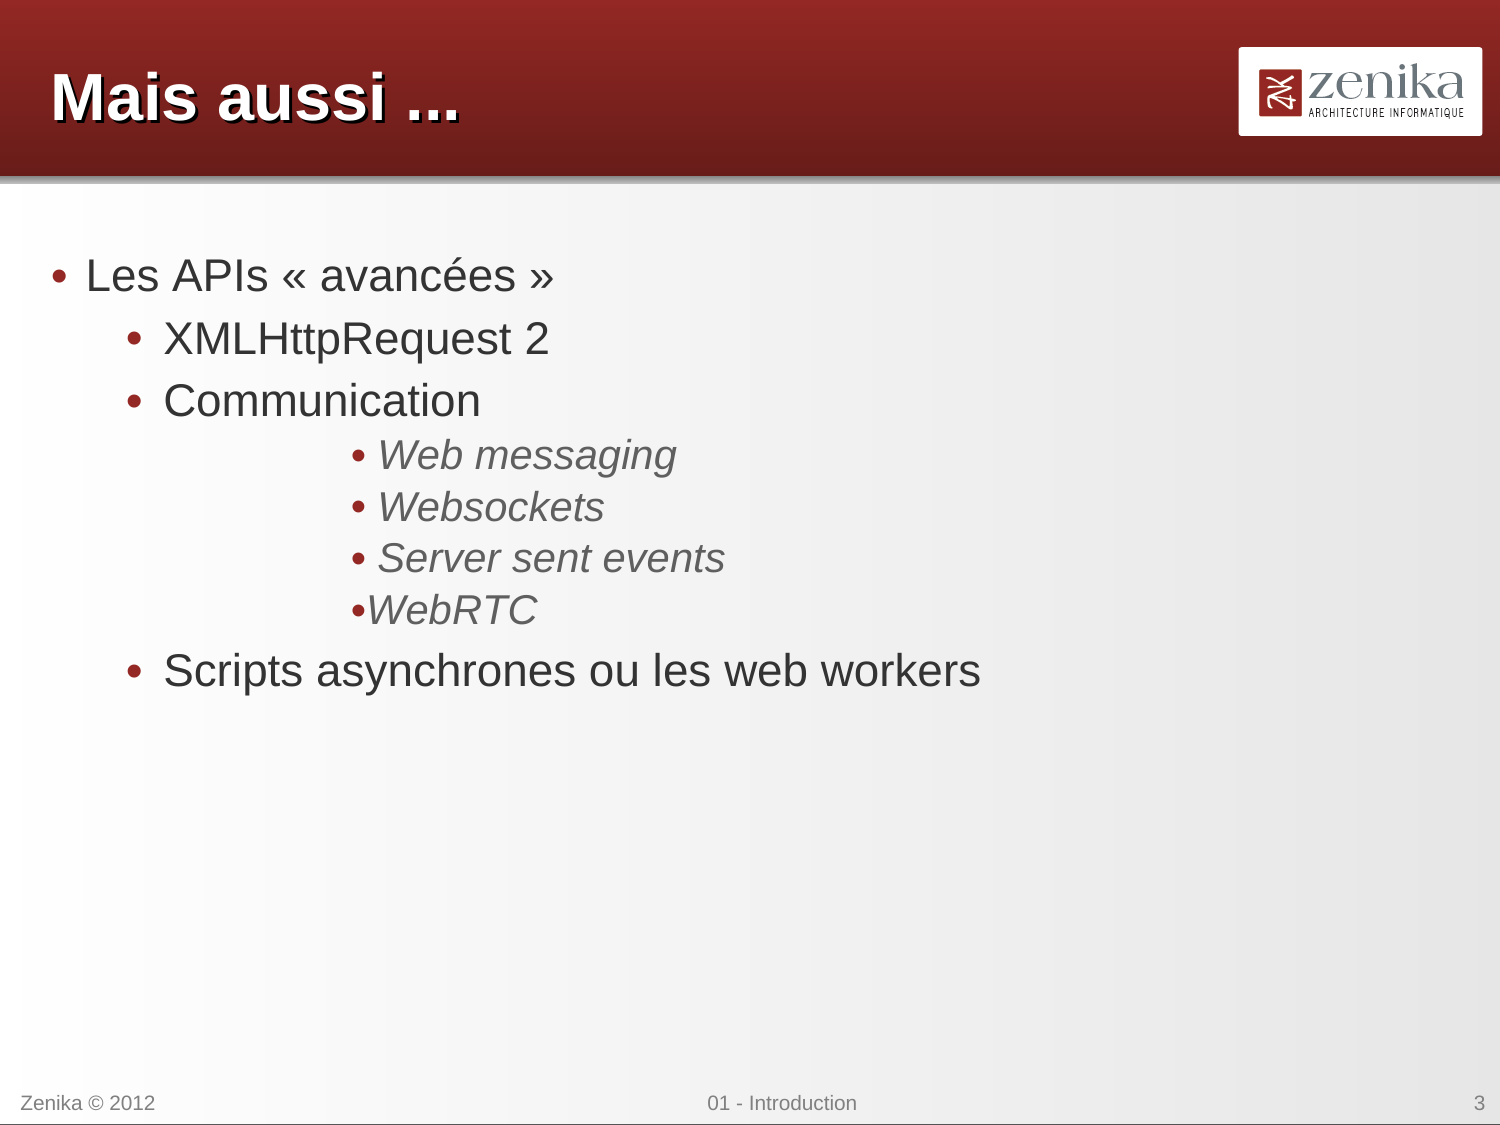

# Mais aussi ...
Les APIs « avancées »
XMLHttpRequest 2
Communication
 Web messaging
 Websockets
 Server sent events
WebRTC
Scripts asynchrones ou les web workers